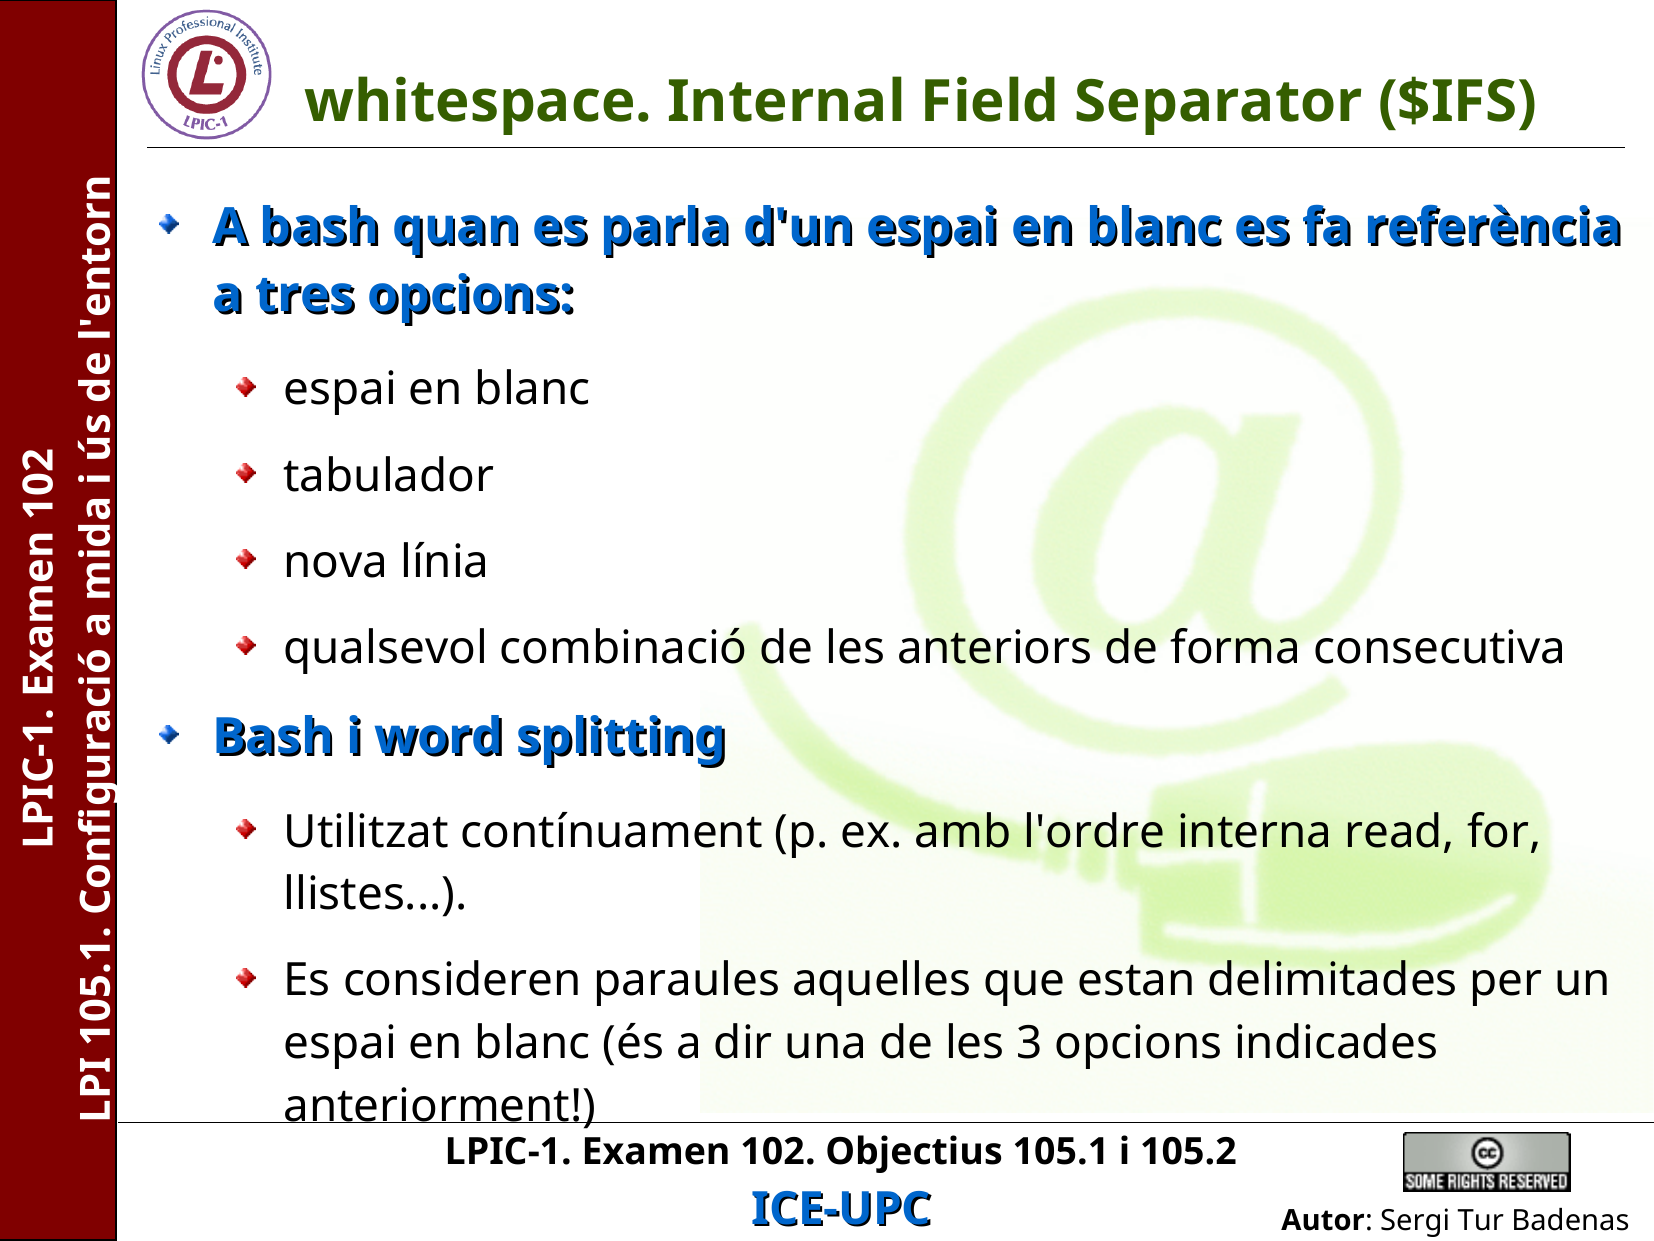

# whitespace. Internal Field Separator ($IFS)
A bash quan es parla d'un espai en blanc es fa referència a tres opcions:
espai en blanc
tabulador
nova línia
qualsevol combinació de les anteriors de forma consecutiva
Bash i word splitting
Utilitzat contínuament (p. ex. amb l'ordre interna read, for, llistes...).
Es consideren paraules aquelles que estan delimitades per un espai en blanc (és a dir una de les 3 opcions indicades anteriorment!)